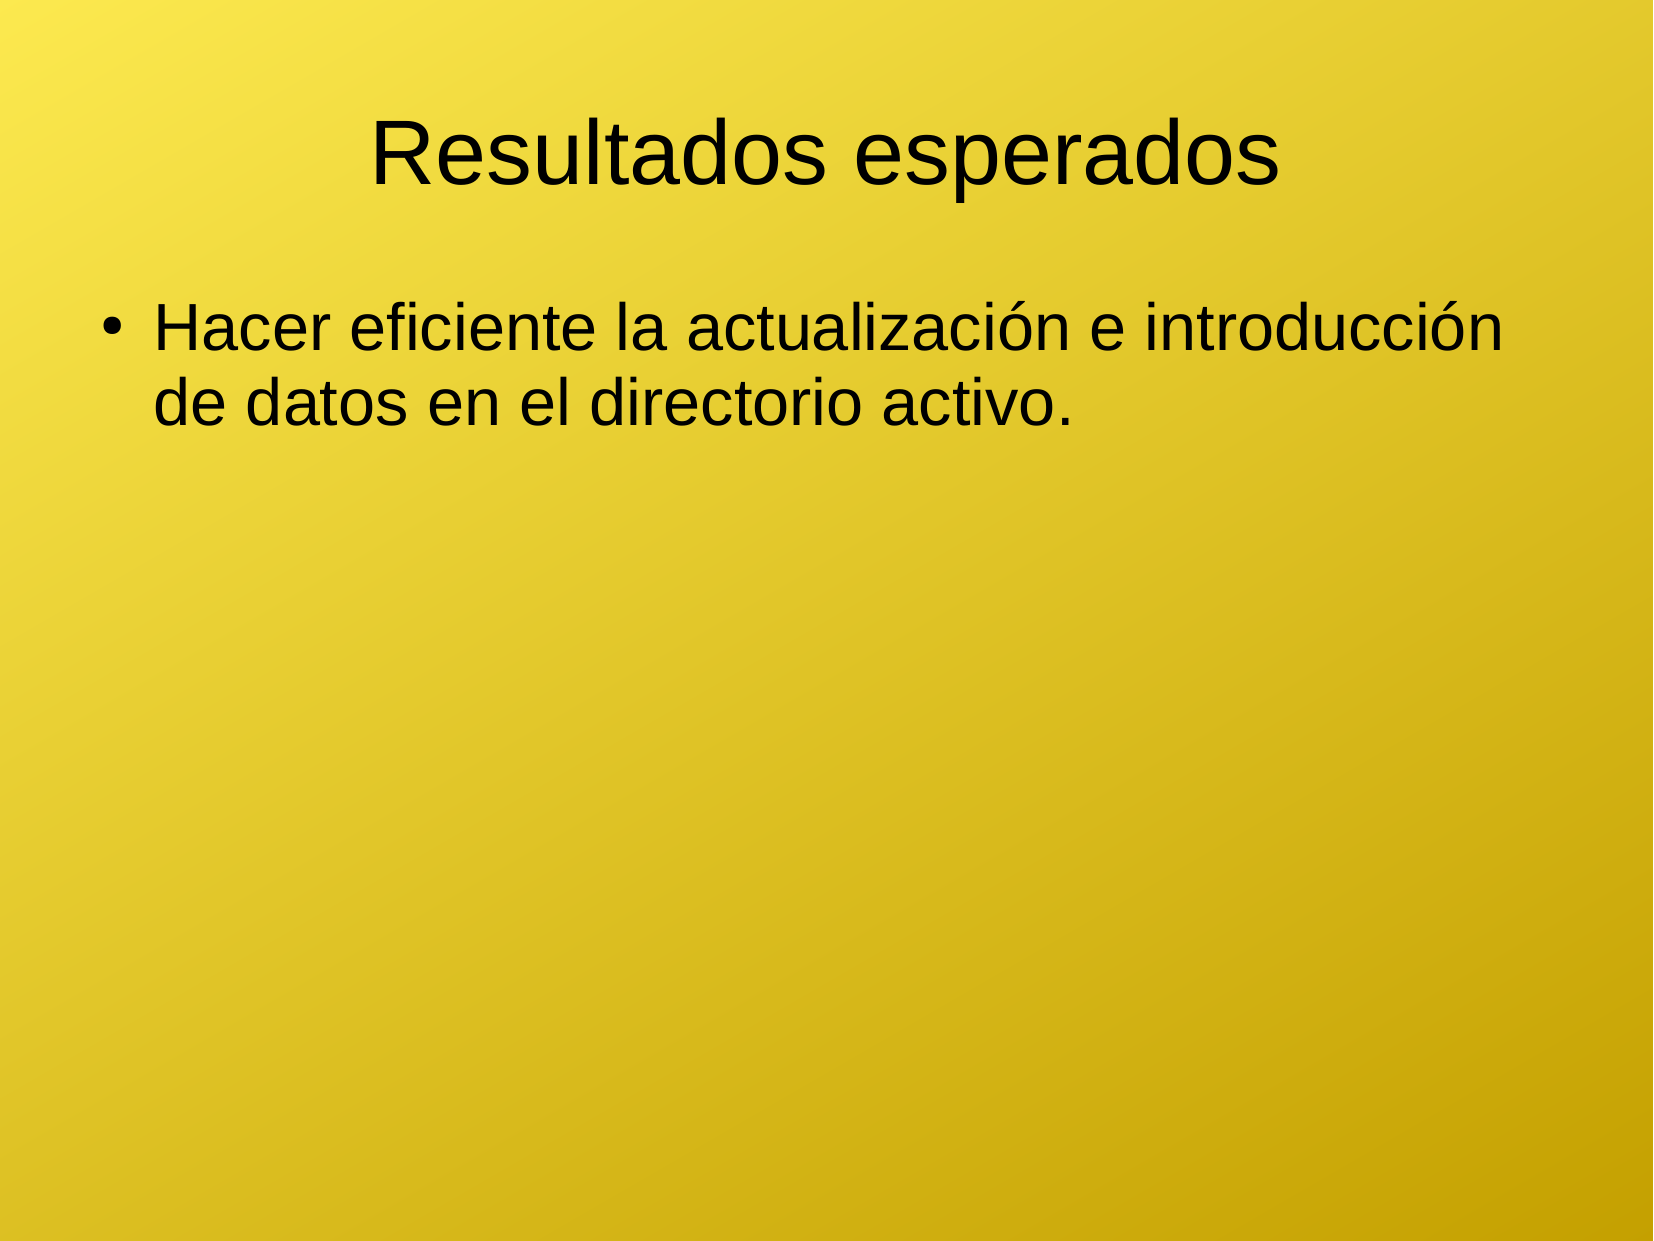

# Resultados esperados
Hacer eficiente la actualización e introducción de datos en el directorio activo.